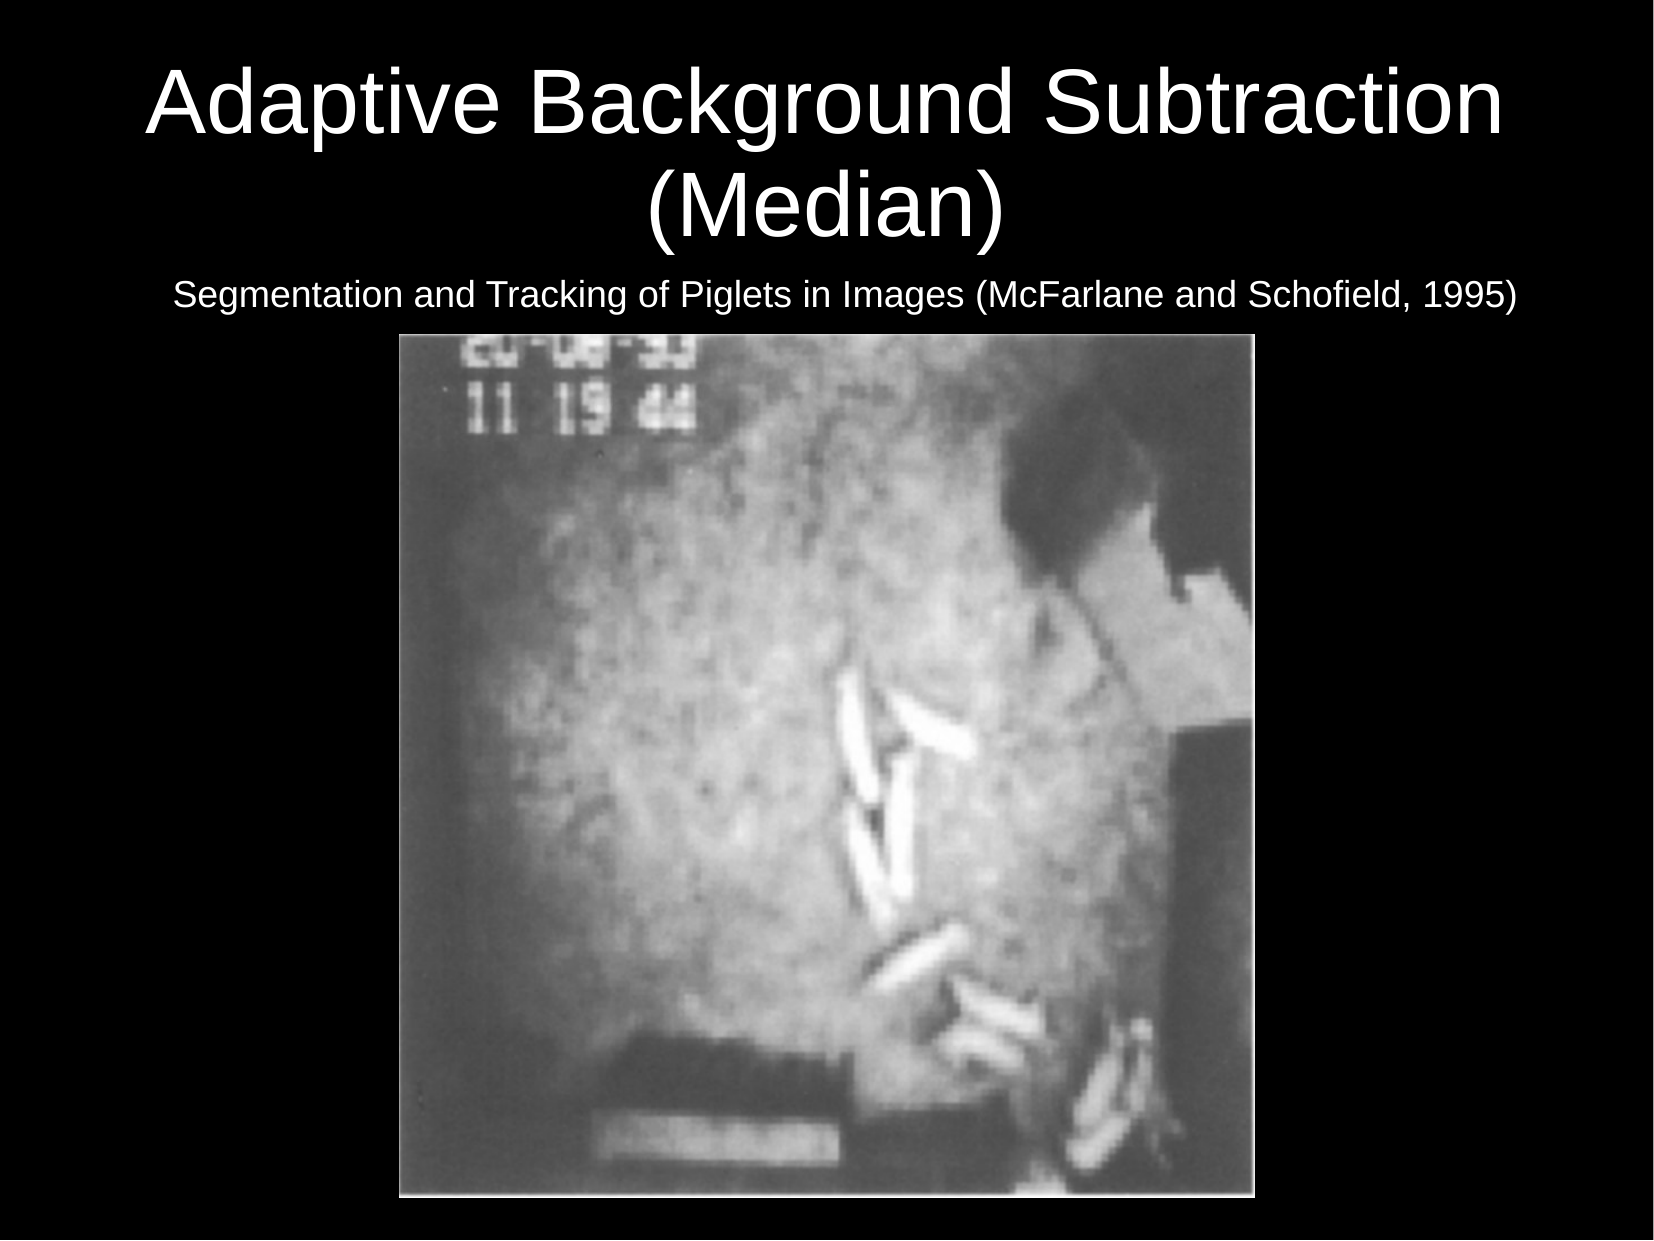

# Adaptive Background Subtraction (Median)
Segmentation and Tracking of Piglets in Images (McFarlane and Schofield, 1995)